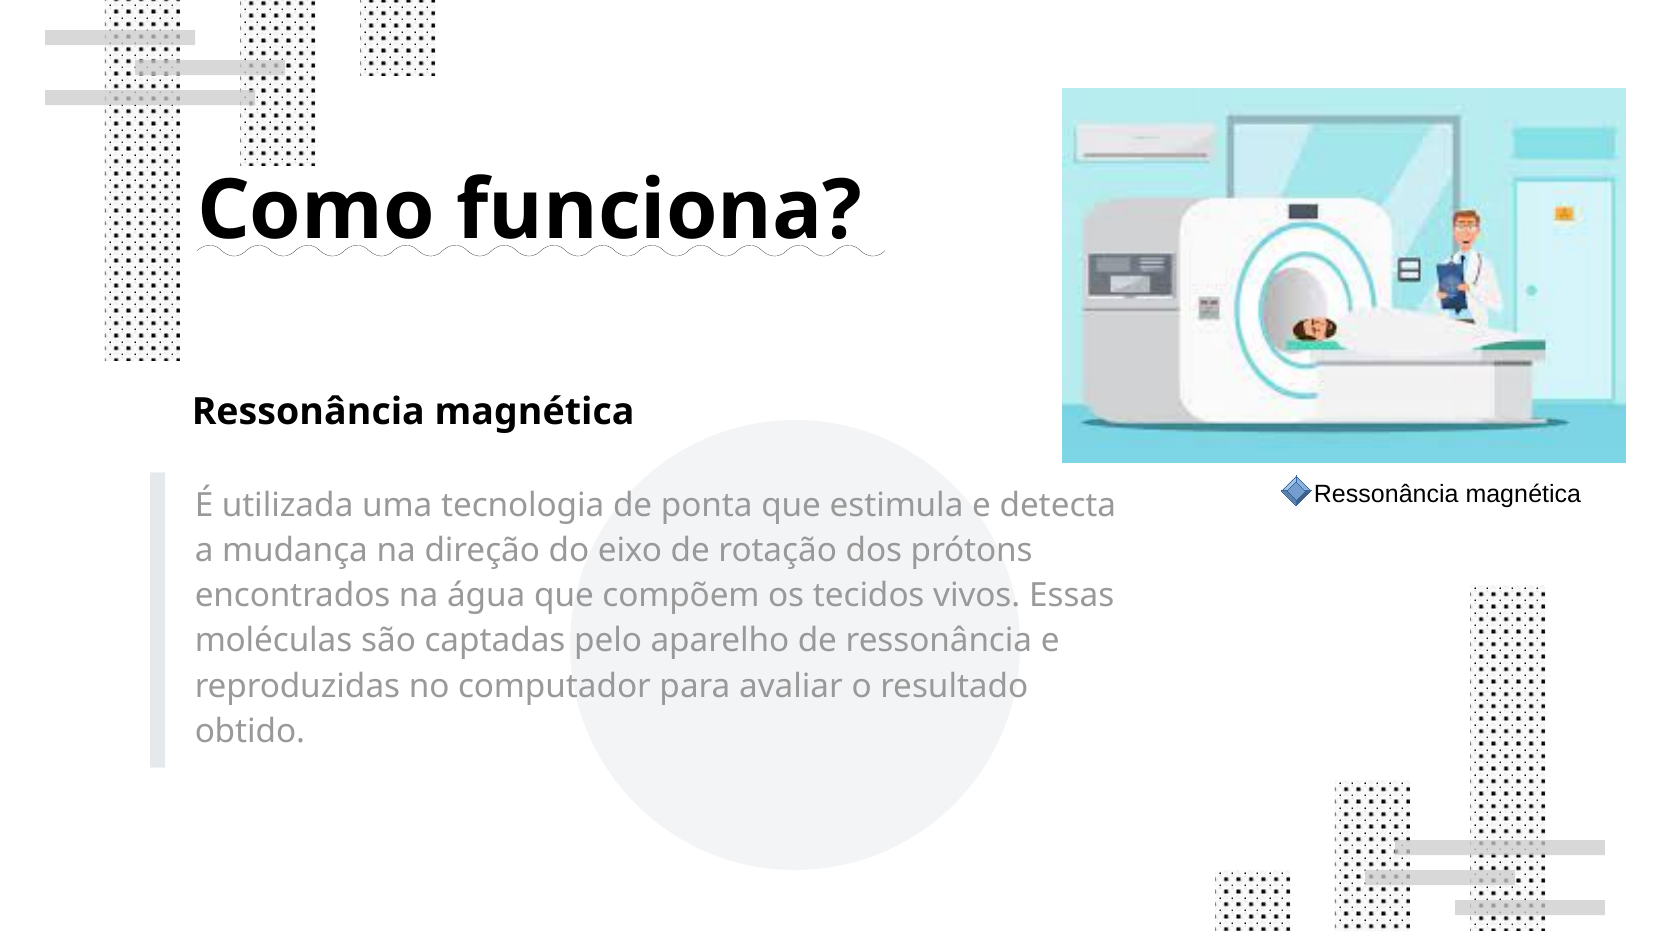

Como funciona?
Ressonância magnética
Ressonância magnética
É utilizada uma tecnologia de ponta que estimula e detecta a mudança na direção do eixo de rotação dos prótons encontrados na água que compõem os tecidos vivos. Essas moléculas são captadas pelo aparelho de ressonância e reproduzidas no computador para avaliar o resultado obtido.